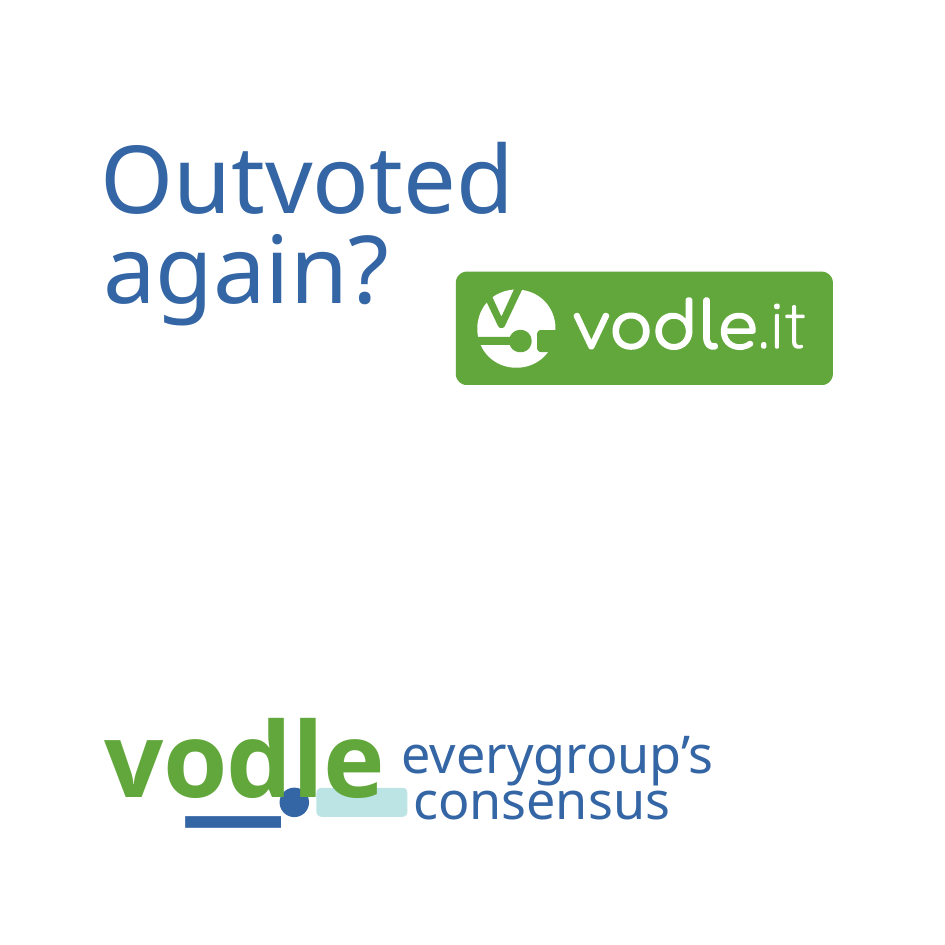

Outvoted
again?
vo
dle
—
everygroup’s
consensus